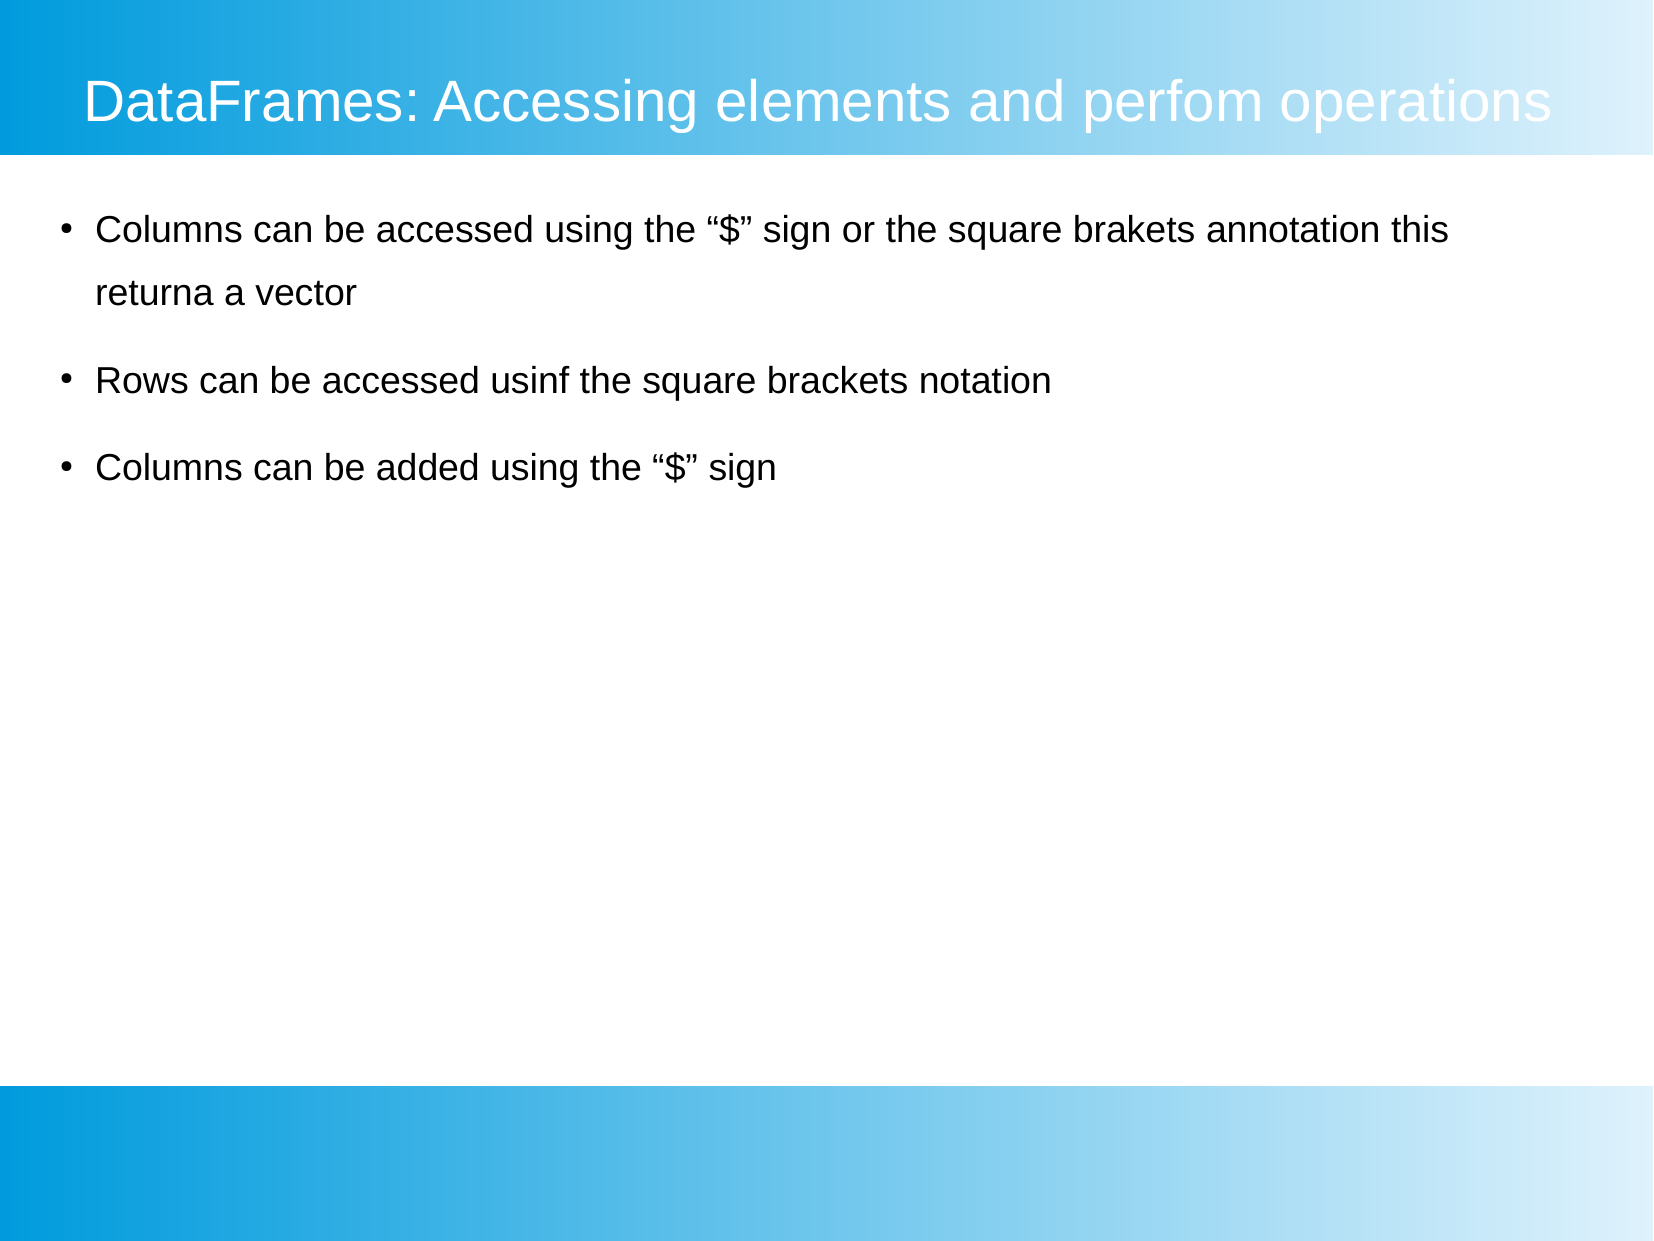

# DataFrames: Accessing elements and perfom operations
Columns can be accessed using the “$” sign or the square brakets annotation this returna a vector
Rows can be accessed usinf the square brackets notation
Columns can be added using the “$” sign